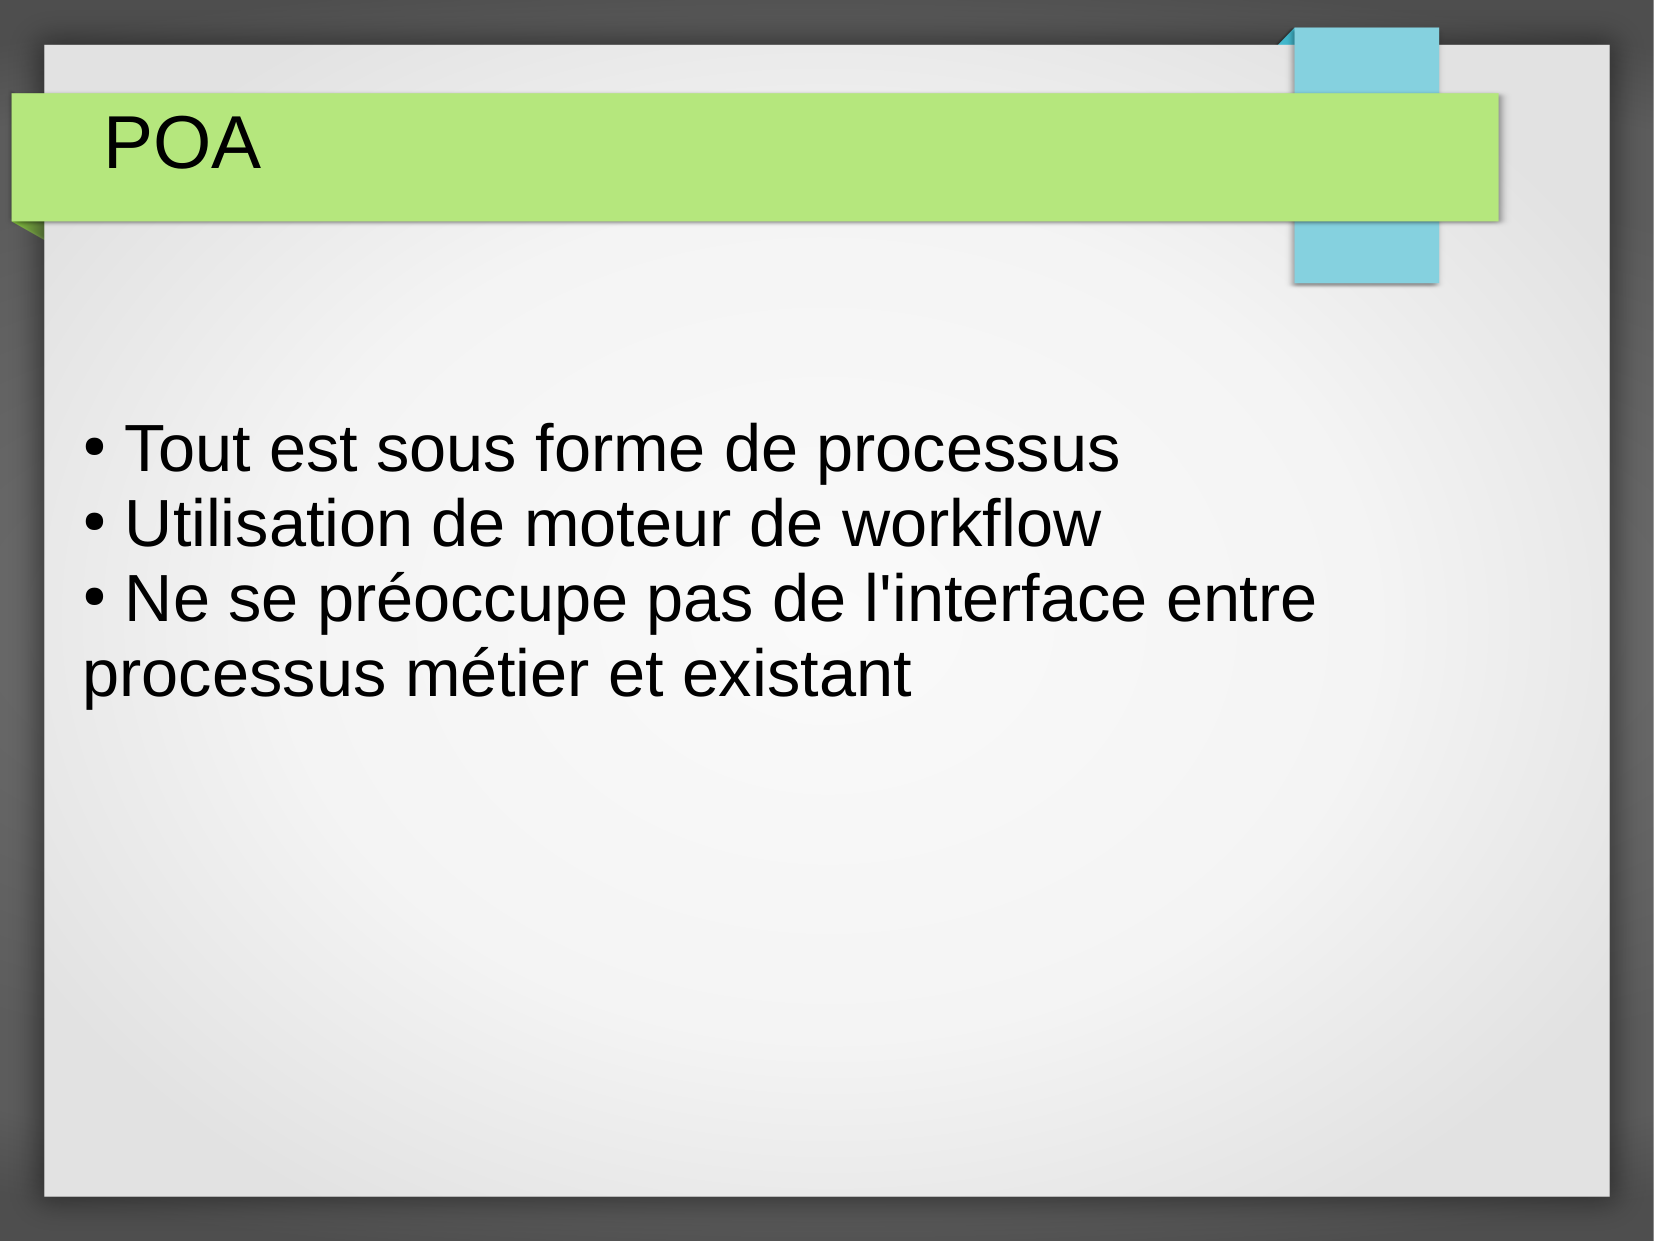

# POA
 Tout est sous forme de processus
 Utilisation de moteur de workflow
 Ne se préoccupe pas de l'interface entre processus métier et existant